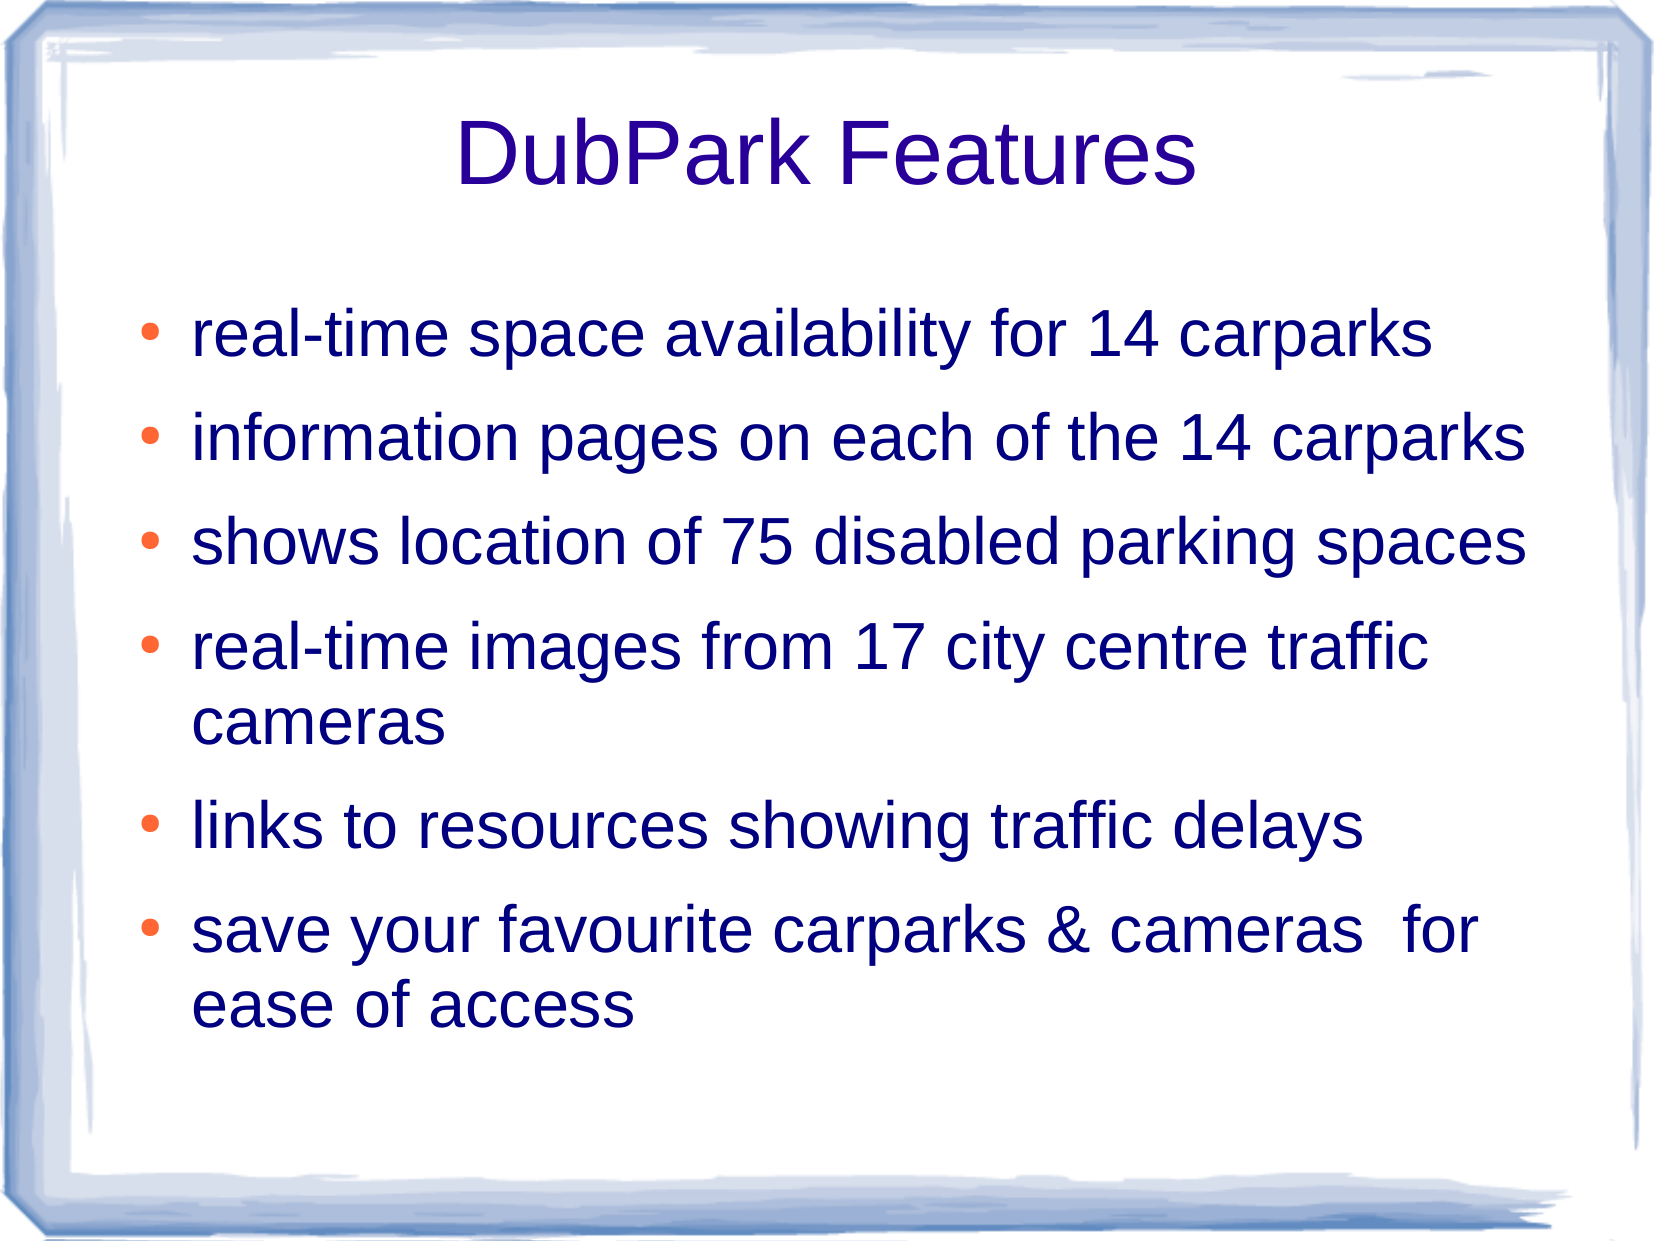

# DubPark Features
real-time space availability for 14 carparks
information pages on each of the 14 carparks
shows location of 75 disabled parking spaces
real-time images from 17 city centre traffic cameras
links to resources showing traffic delays
save your favourite carparks & cameras for ease of access